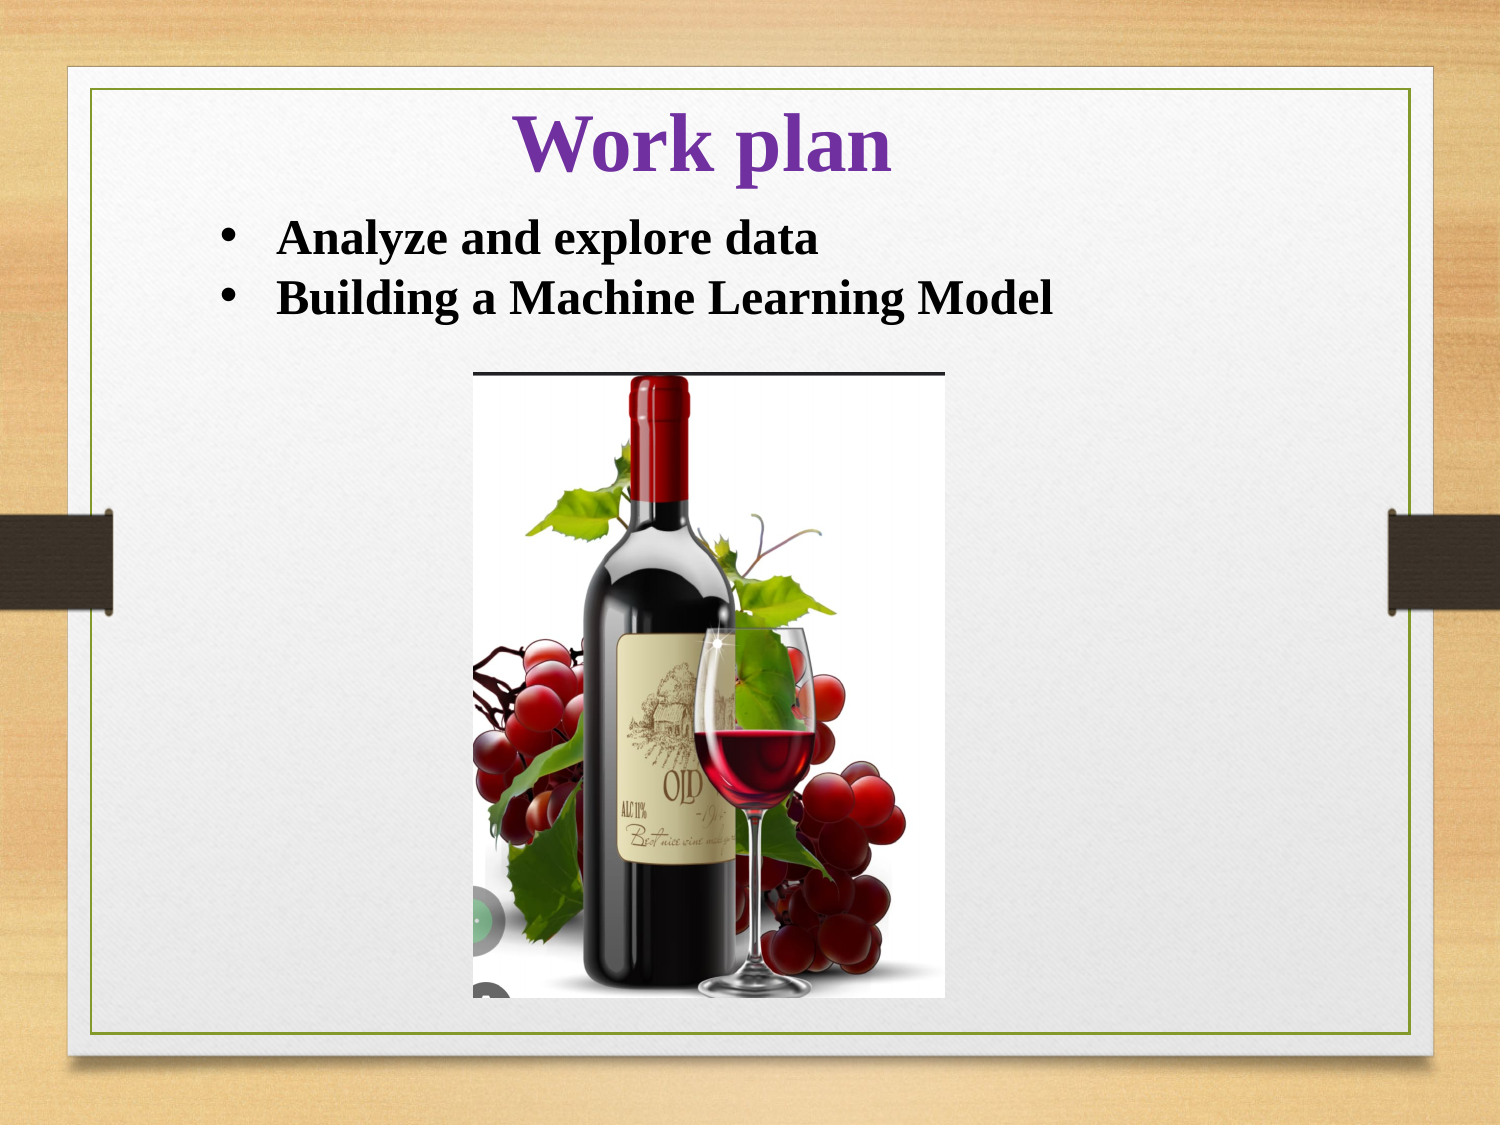

Work plan
Analyze and explore data
Building a Machine Learning Model